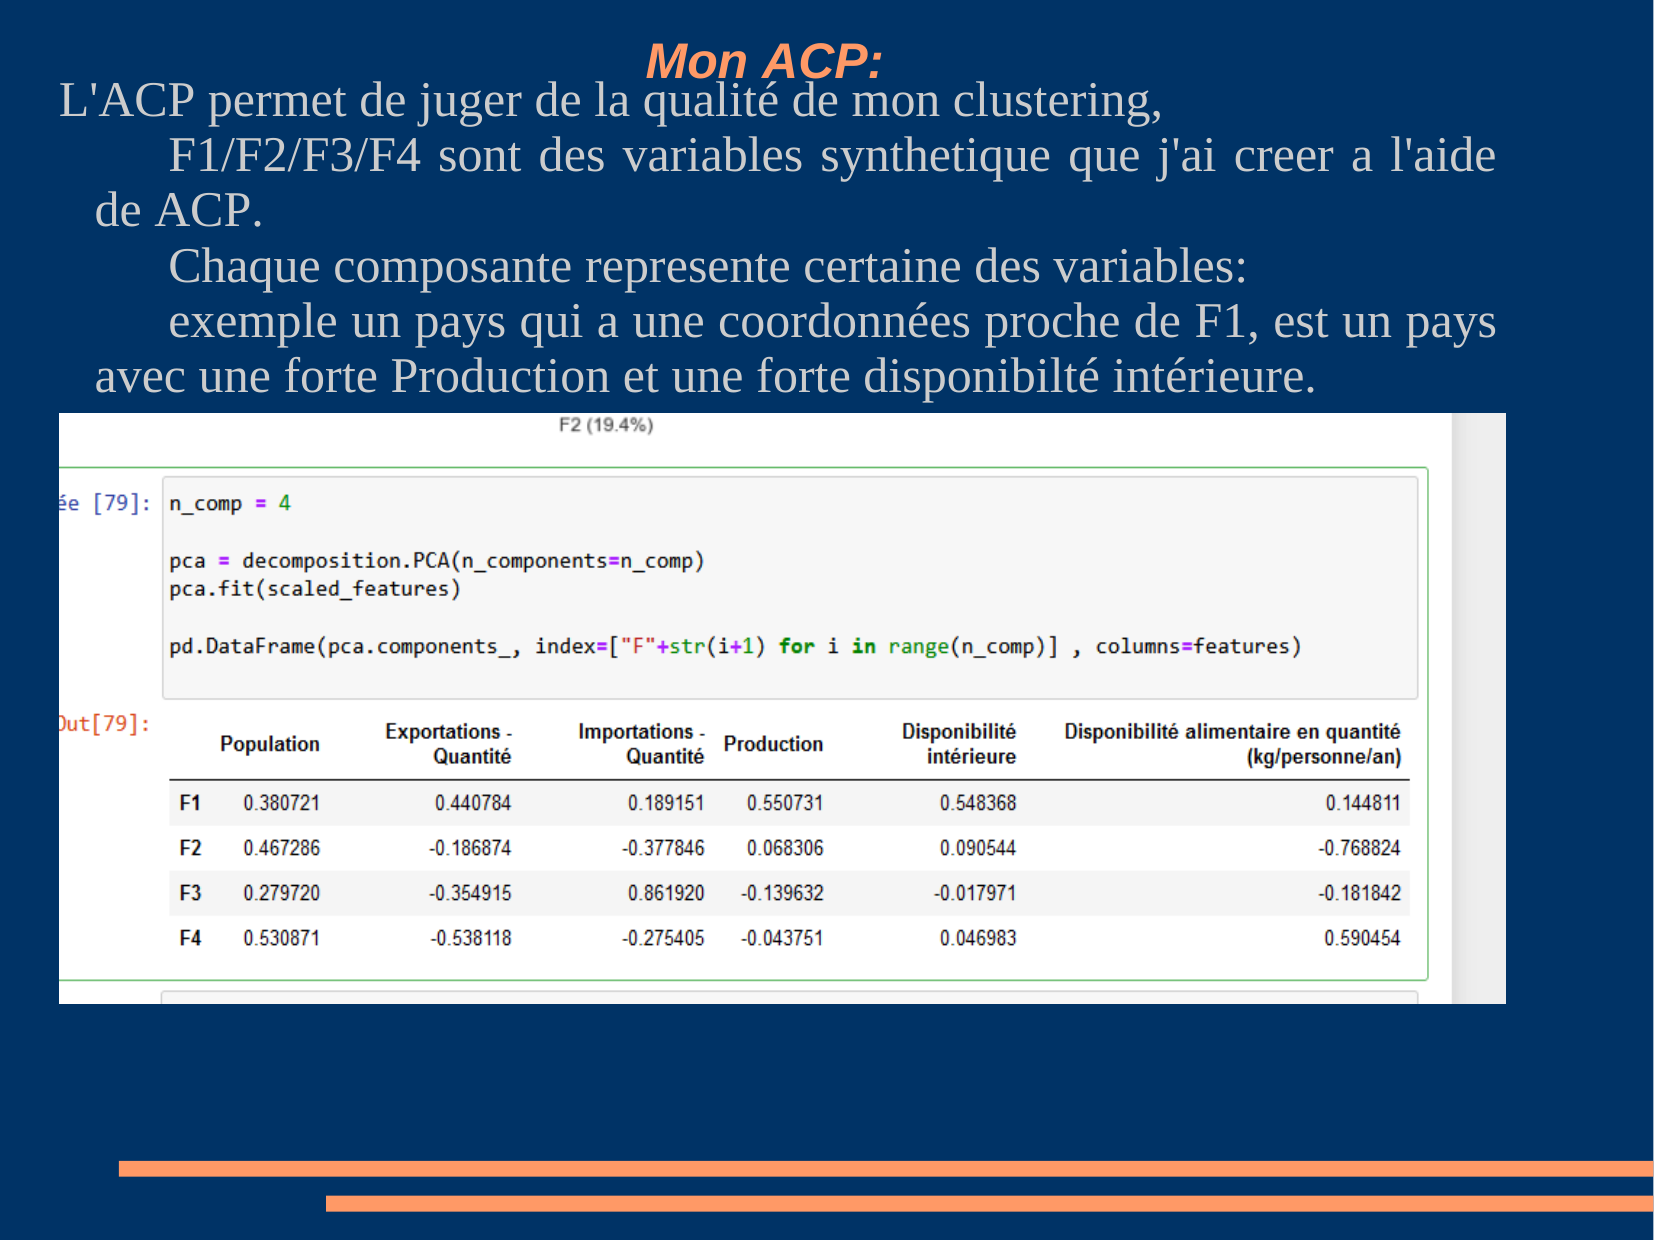

# Mon ACP:
L'ACP permet de juger de la qualité de mon clustering,
	F1/F2/F3/F4 sont des variables synthetique que j'ai creer a l'aide de ACP.
	Chaque composante represente certaine des variables:
	exemple un pays qui a une coordonnées proche de F1, est un pays avec une forte Production et une forte disponibilté intérieure.